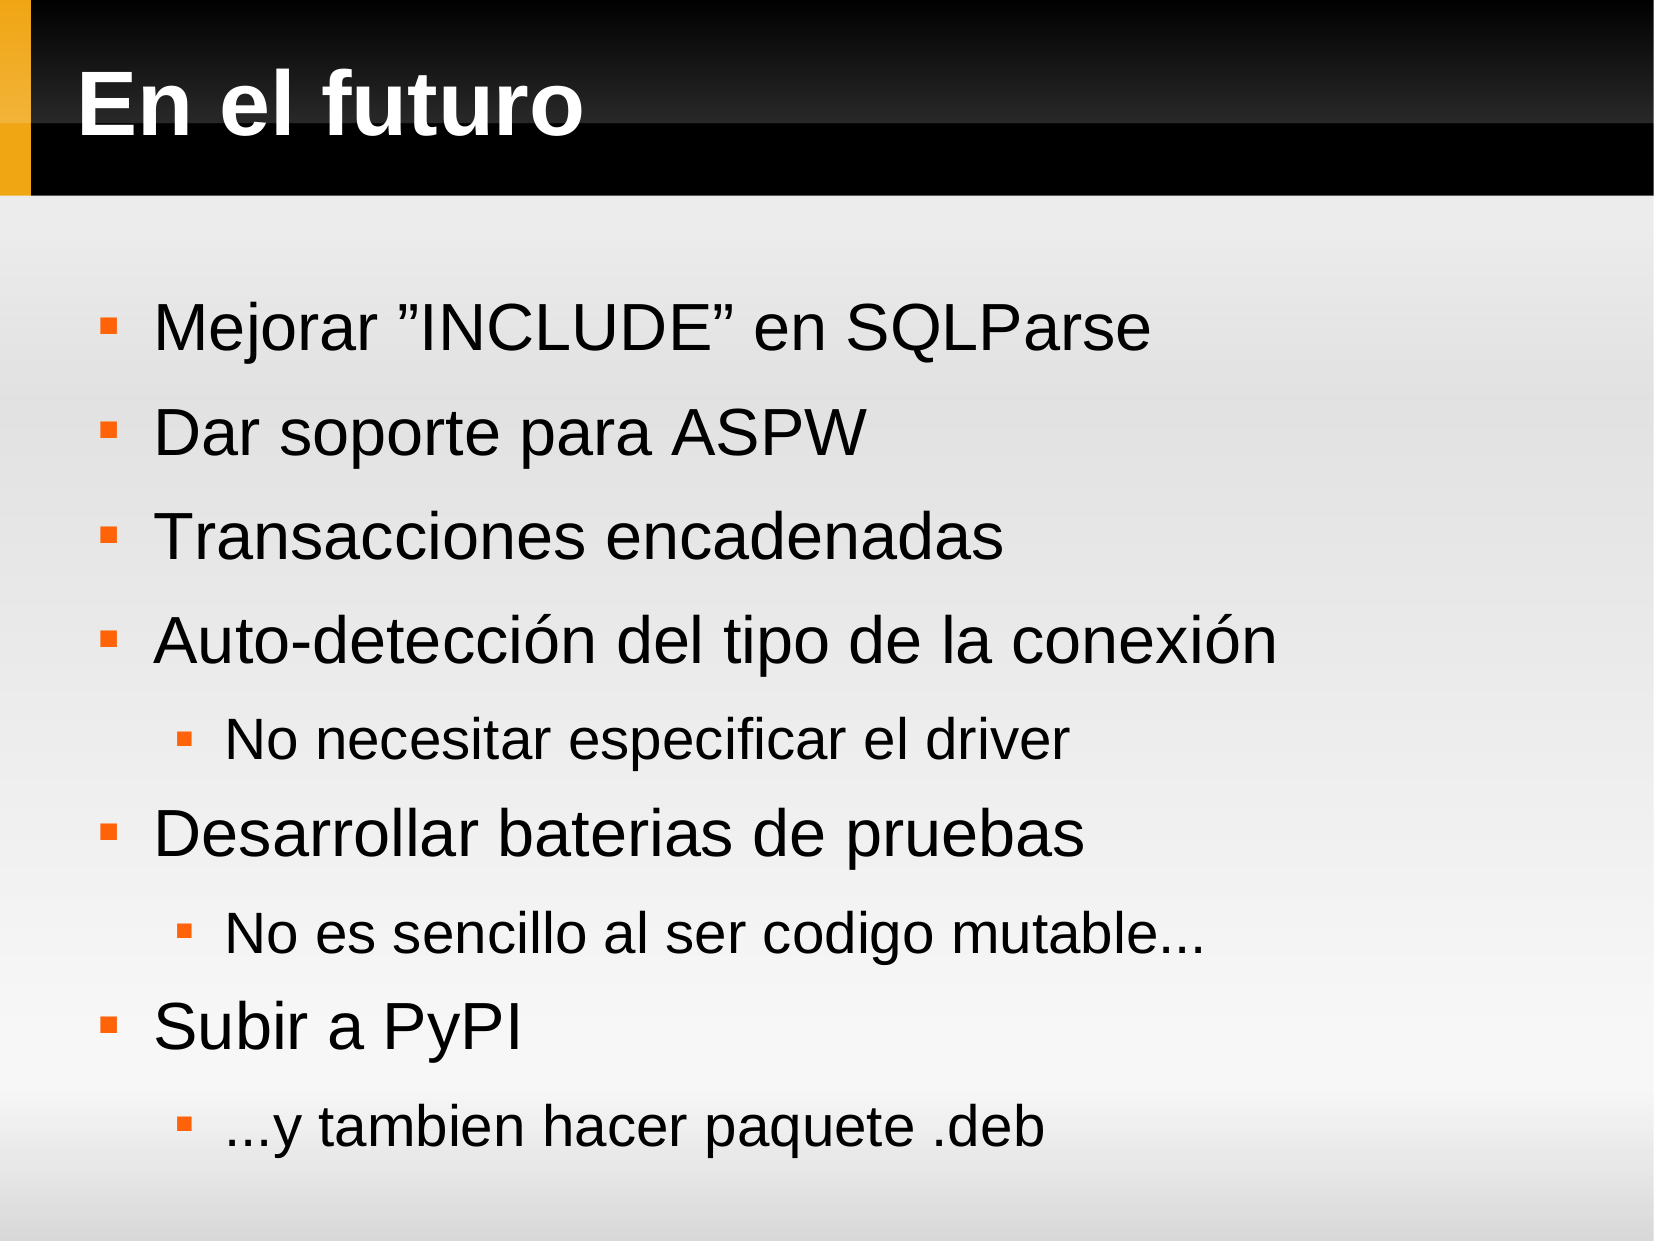

# En el futuro
Mejorar ”INCLUDE” en SQLParse
Dar soporte para ASPW
Transacciones encadenadas
Auto-detección del tipo de la conexión
No necesitar especificar el driver
Desarrollar baterias de pruebas
No es sencillo al ser codigo mutable...
Subir a PyPI
...y tambien hacer paquete .deb